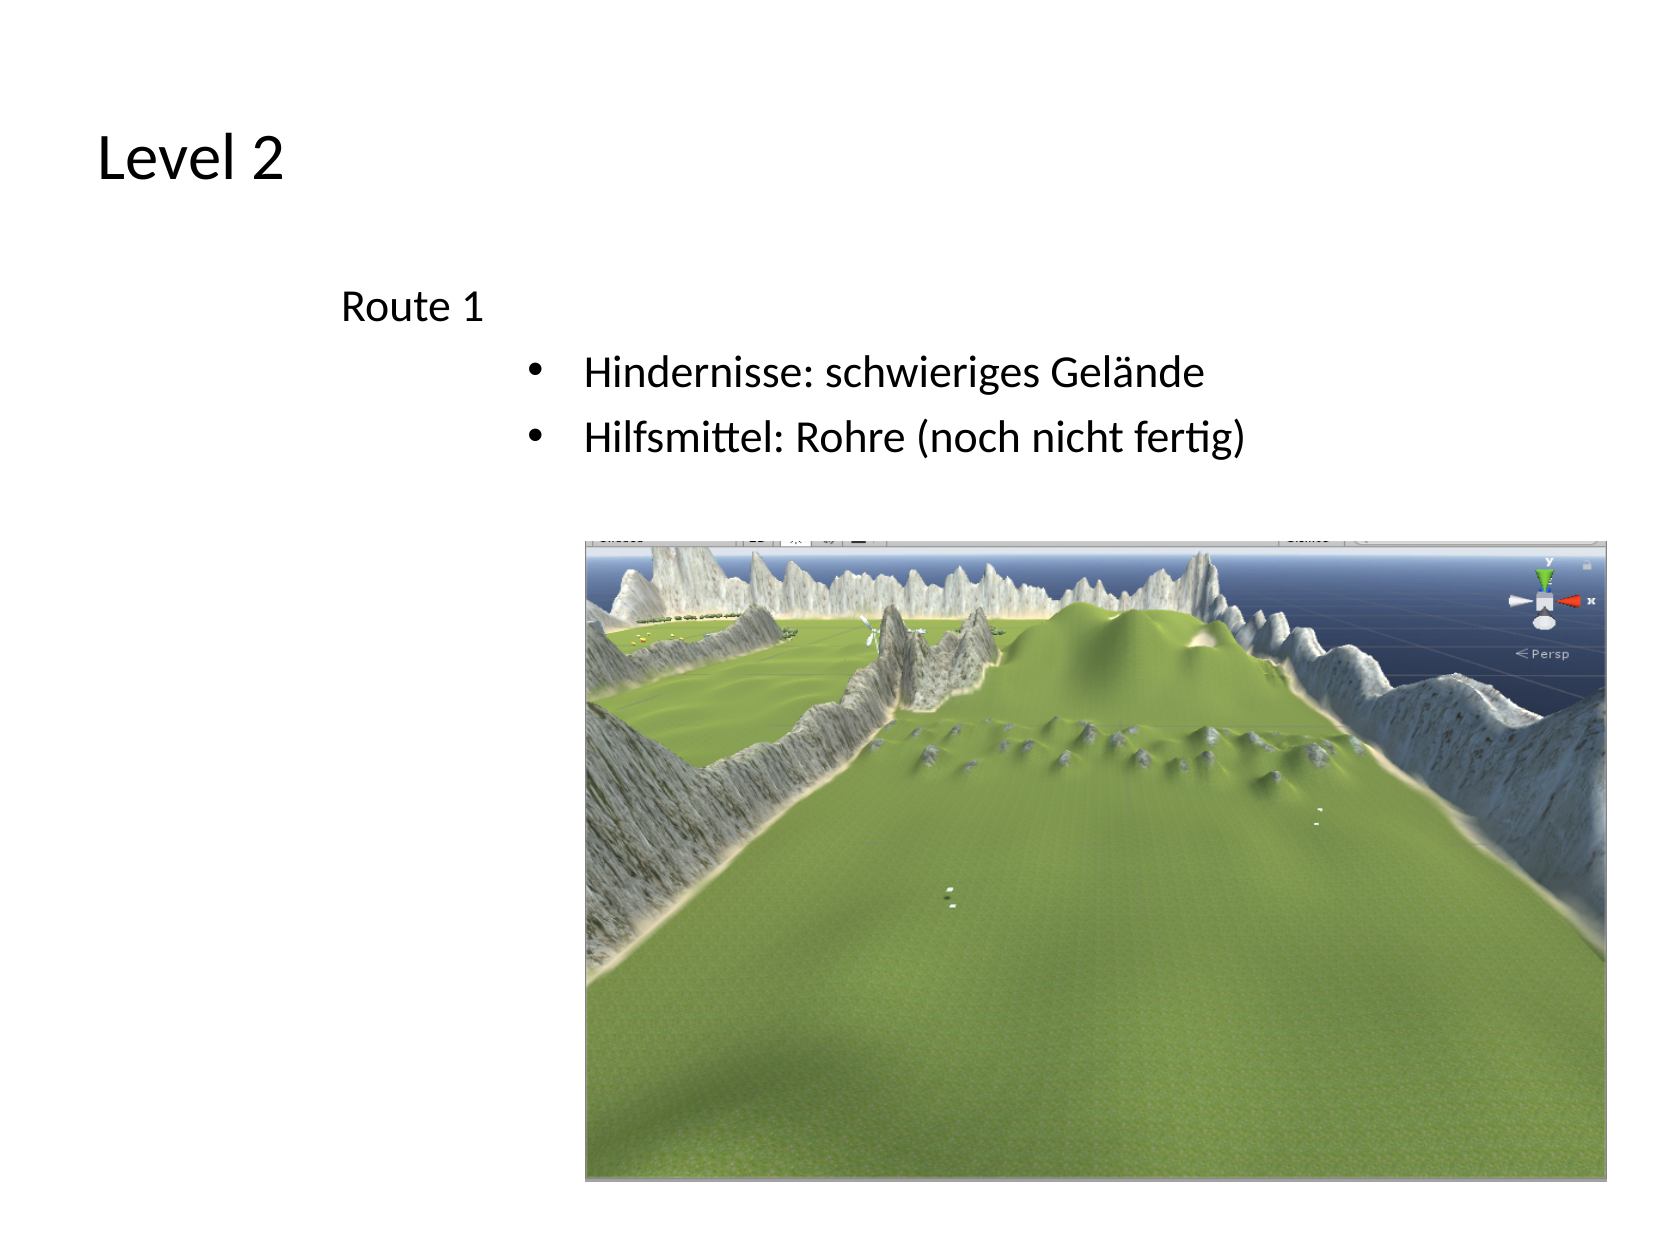

# Level 2
Route 1
Hindernisse: schwieriges Gelände
Hilfsmittel: Rohre (noch nicht fertig)